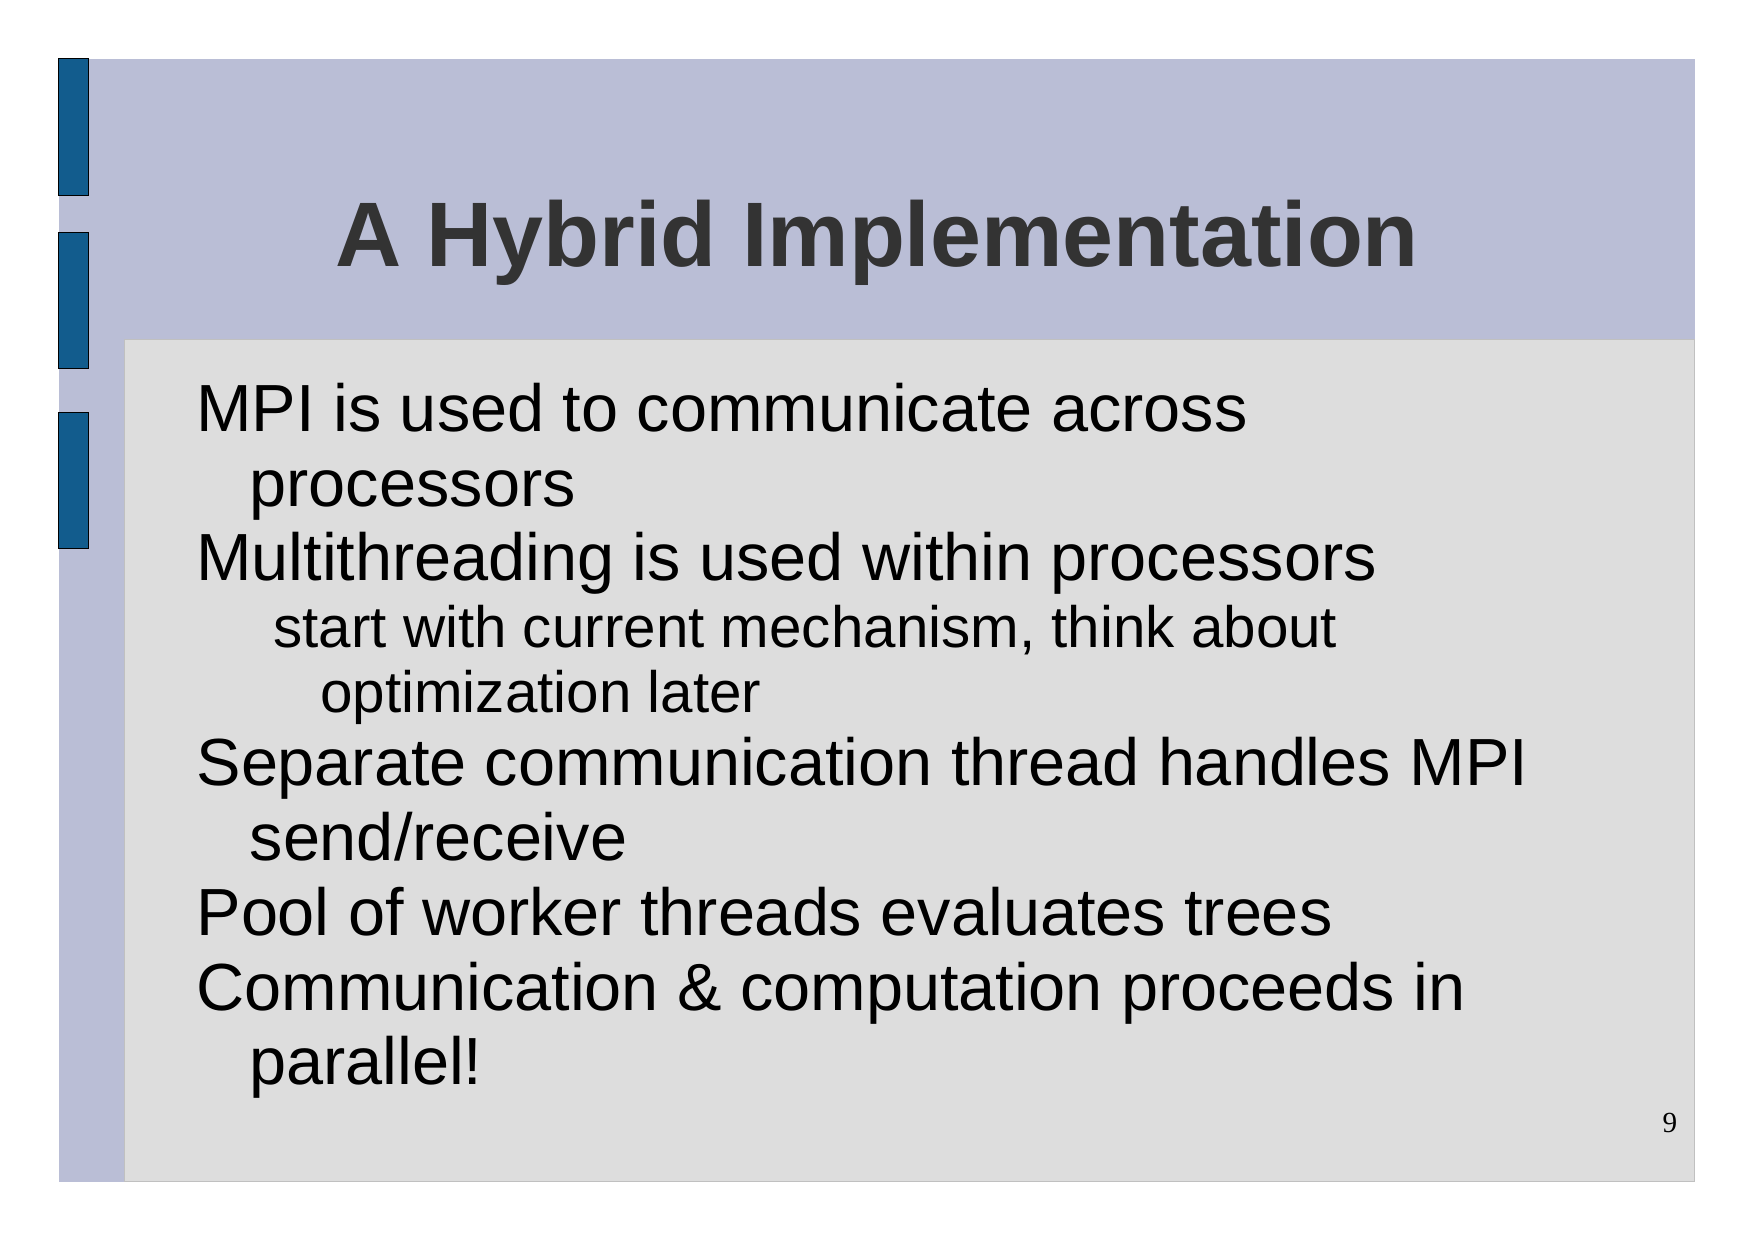

# A Hybrid Implementation
MPI is used to communicate across processors
Multithreading is used within processors
start with current mechanism, think about optimization later
Separate communication thread handles MPI send/receive
Pool of worker threads evaluates trees
Communication & computation proceeds in parallel!
9